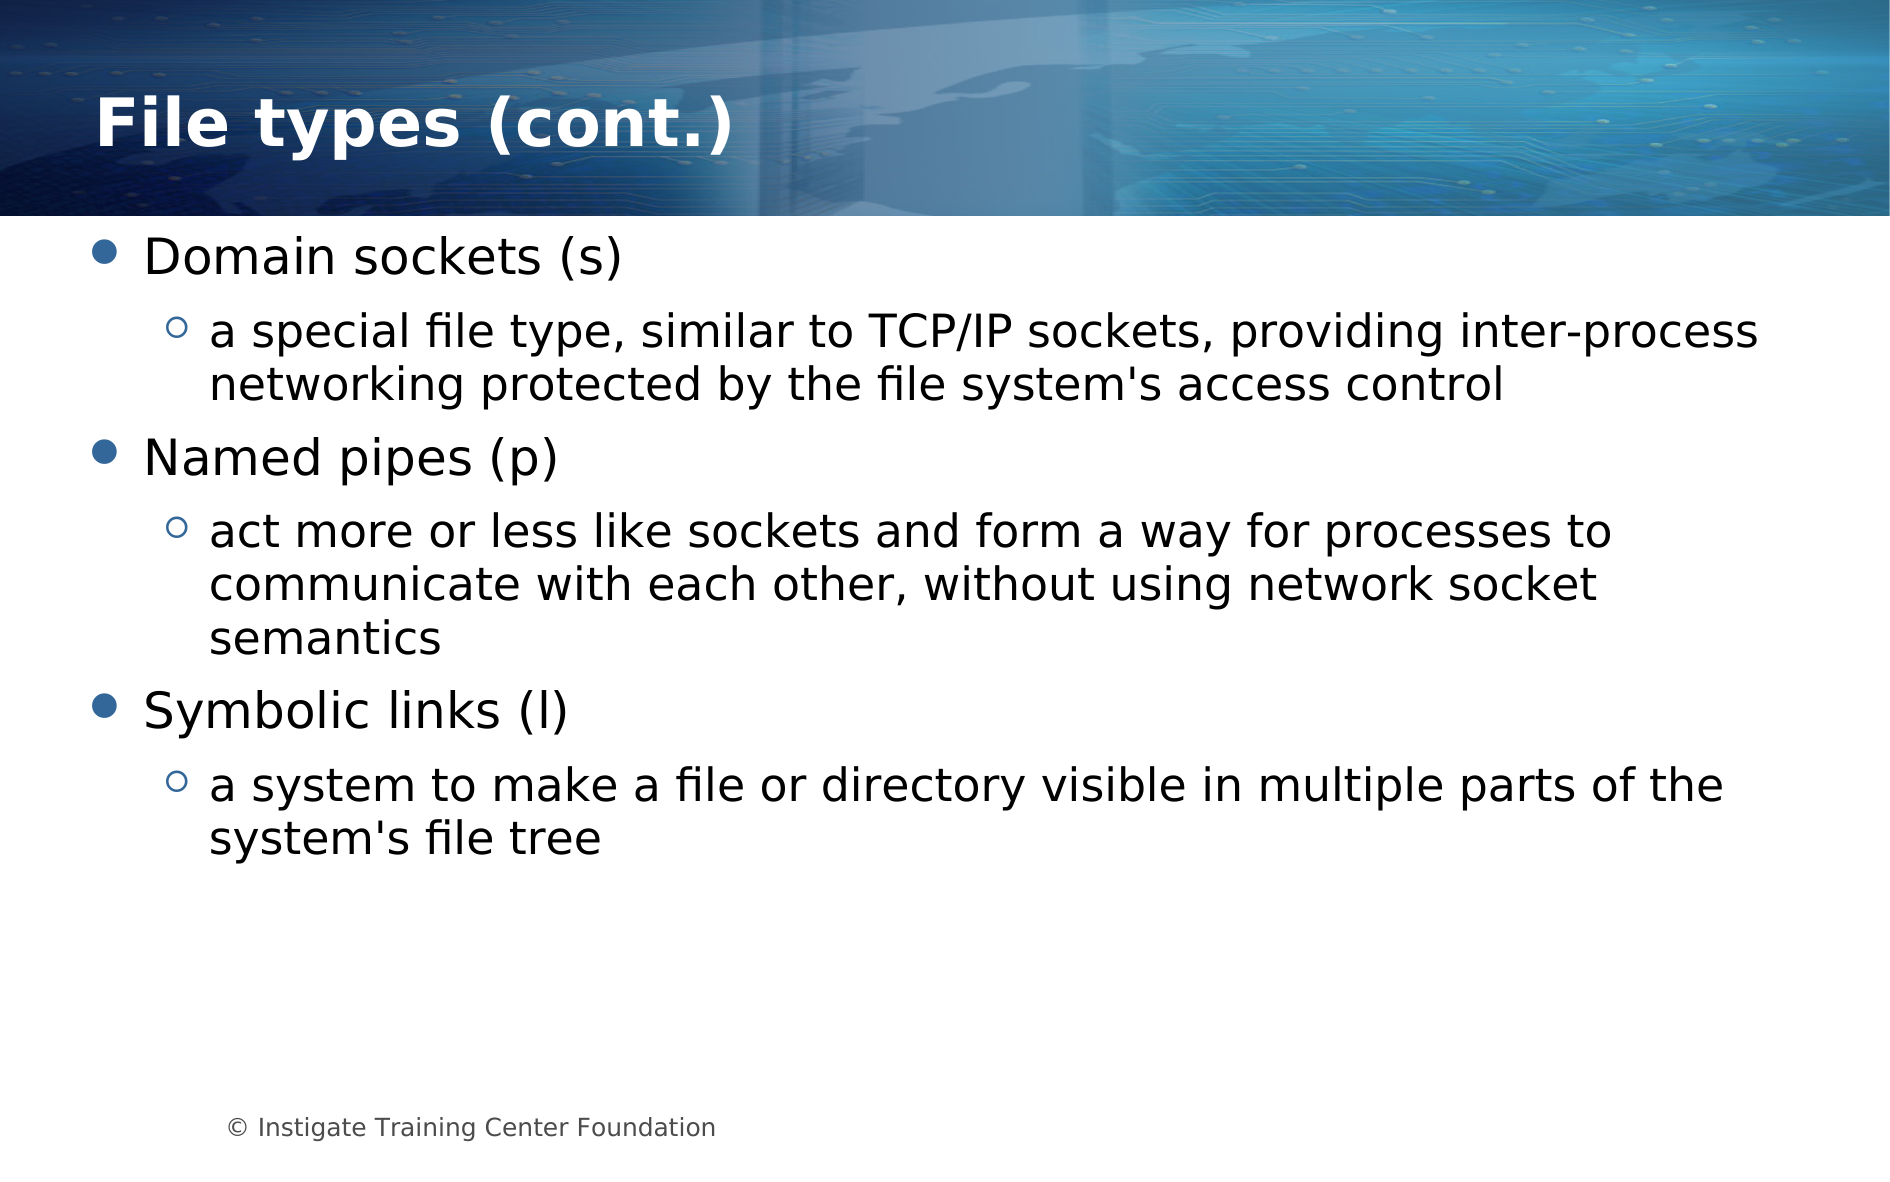

# File types (cont.)
Domain sockets (s)
a special file type, similar to TCP/IP sockets, providing inter-process networking protected by the file system's access control
Named pipes (p)
act more or less like sockets and form a way for processes to communicate with each other, without using network socket semantics
Symbolic links (l)
a system to make a file or directory visible in multiple parts of the system's file tree